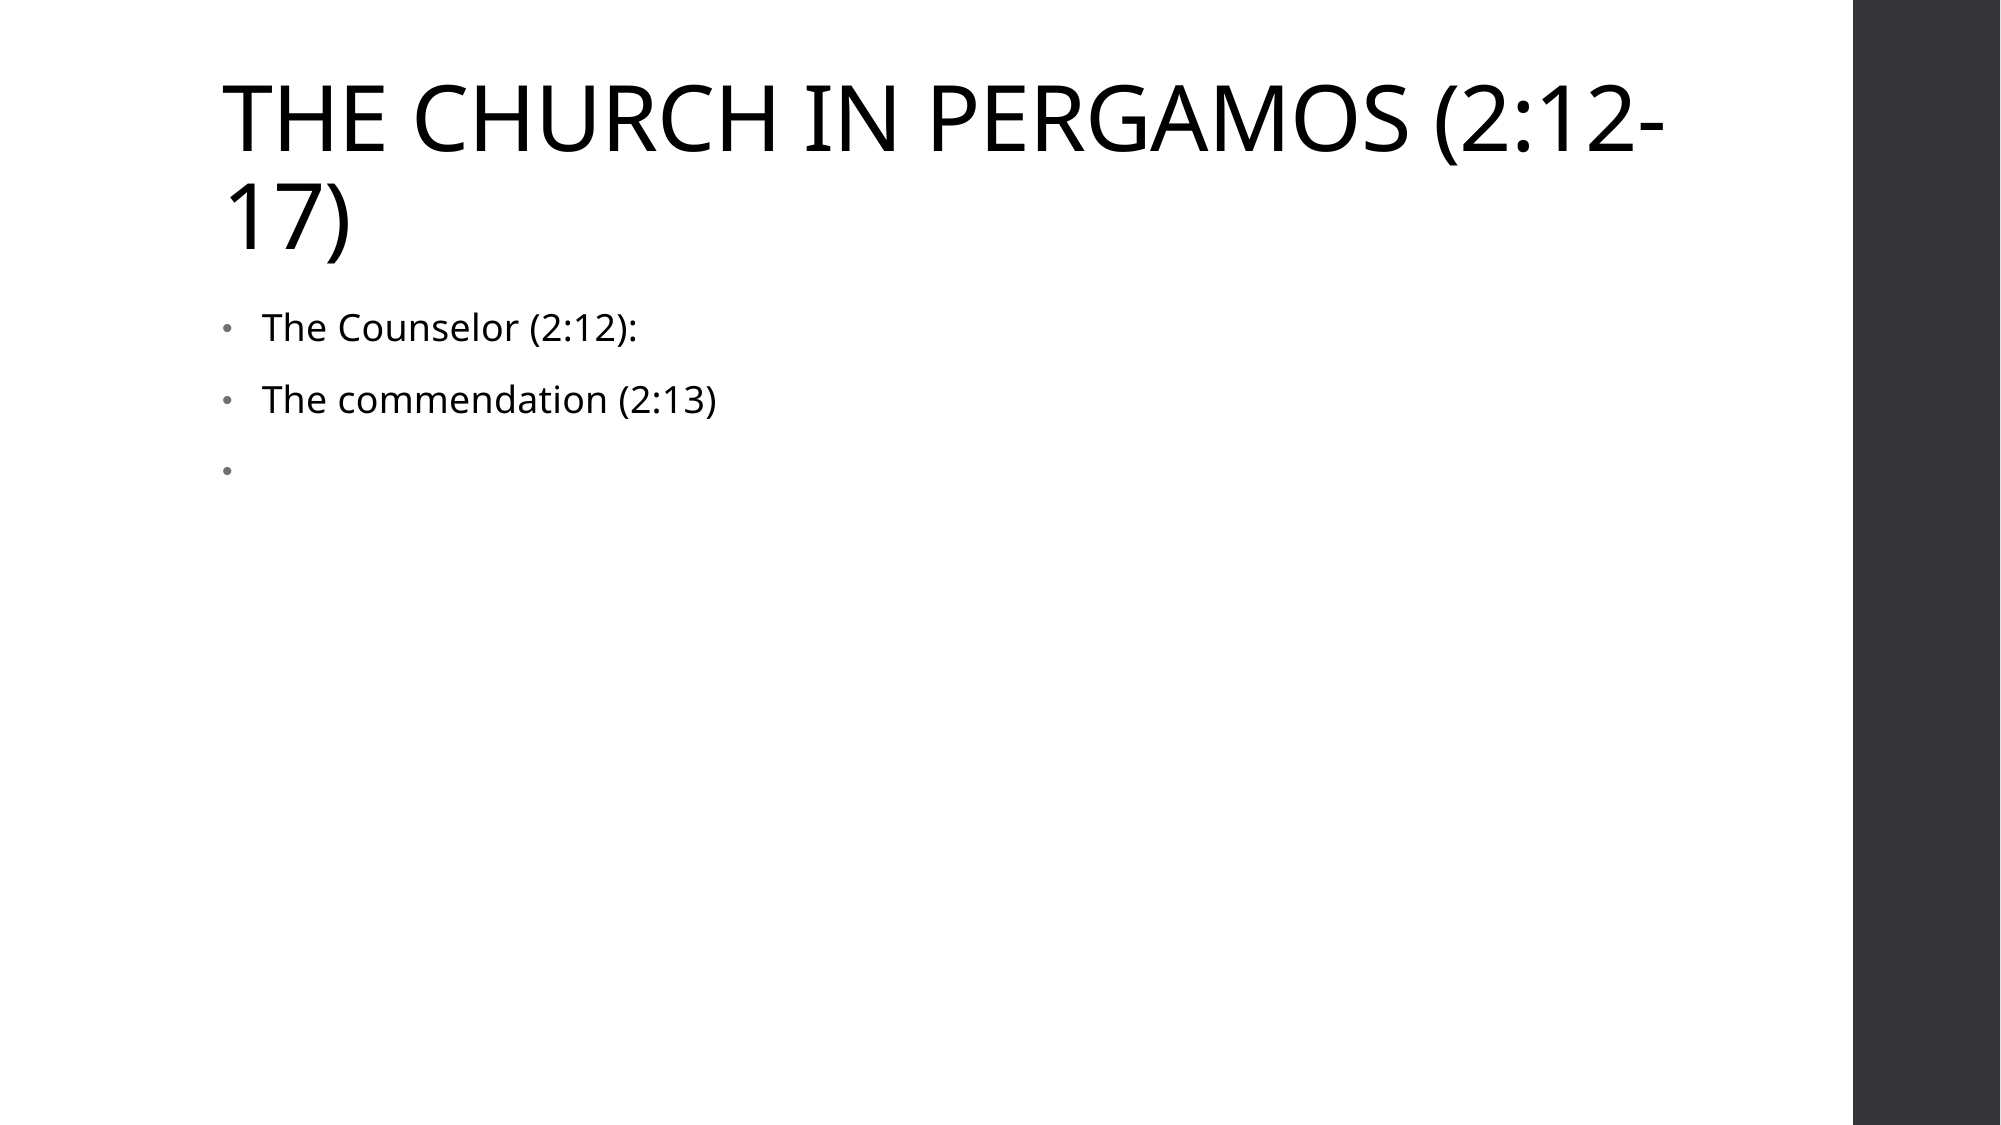

# THE CHURCH IN PERGAMOS (2:12-17)
 The Counselor (2:12):
 The commendation (2:13)